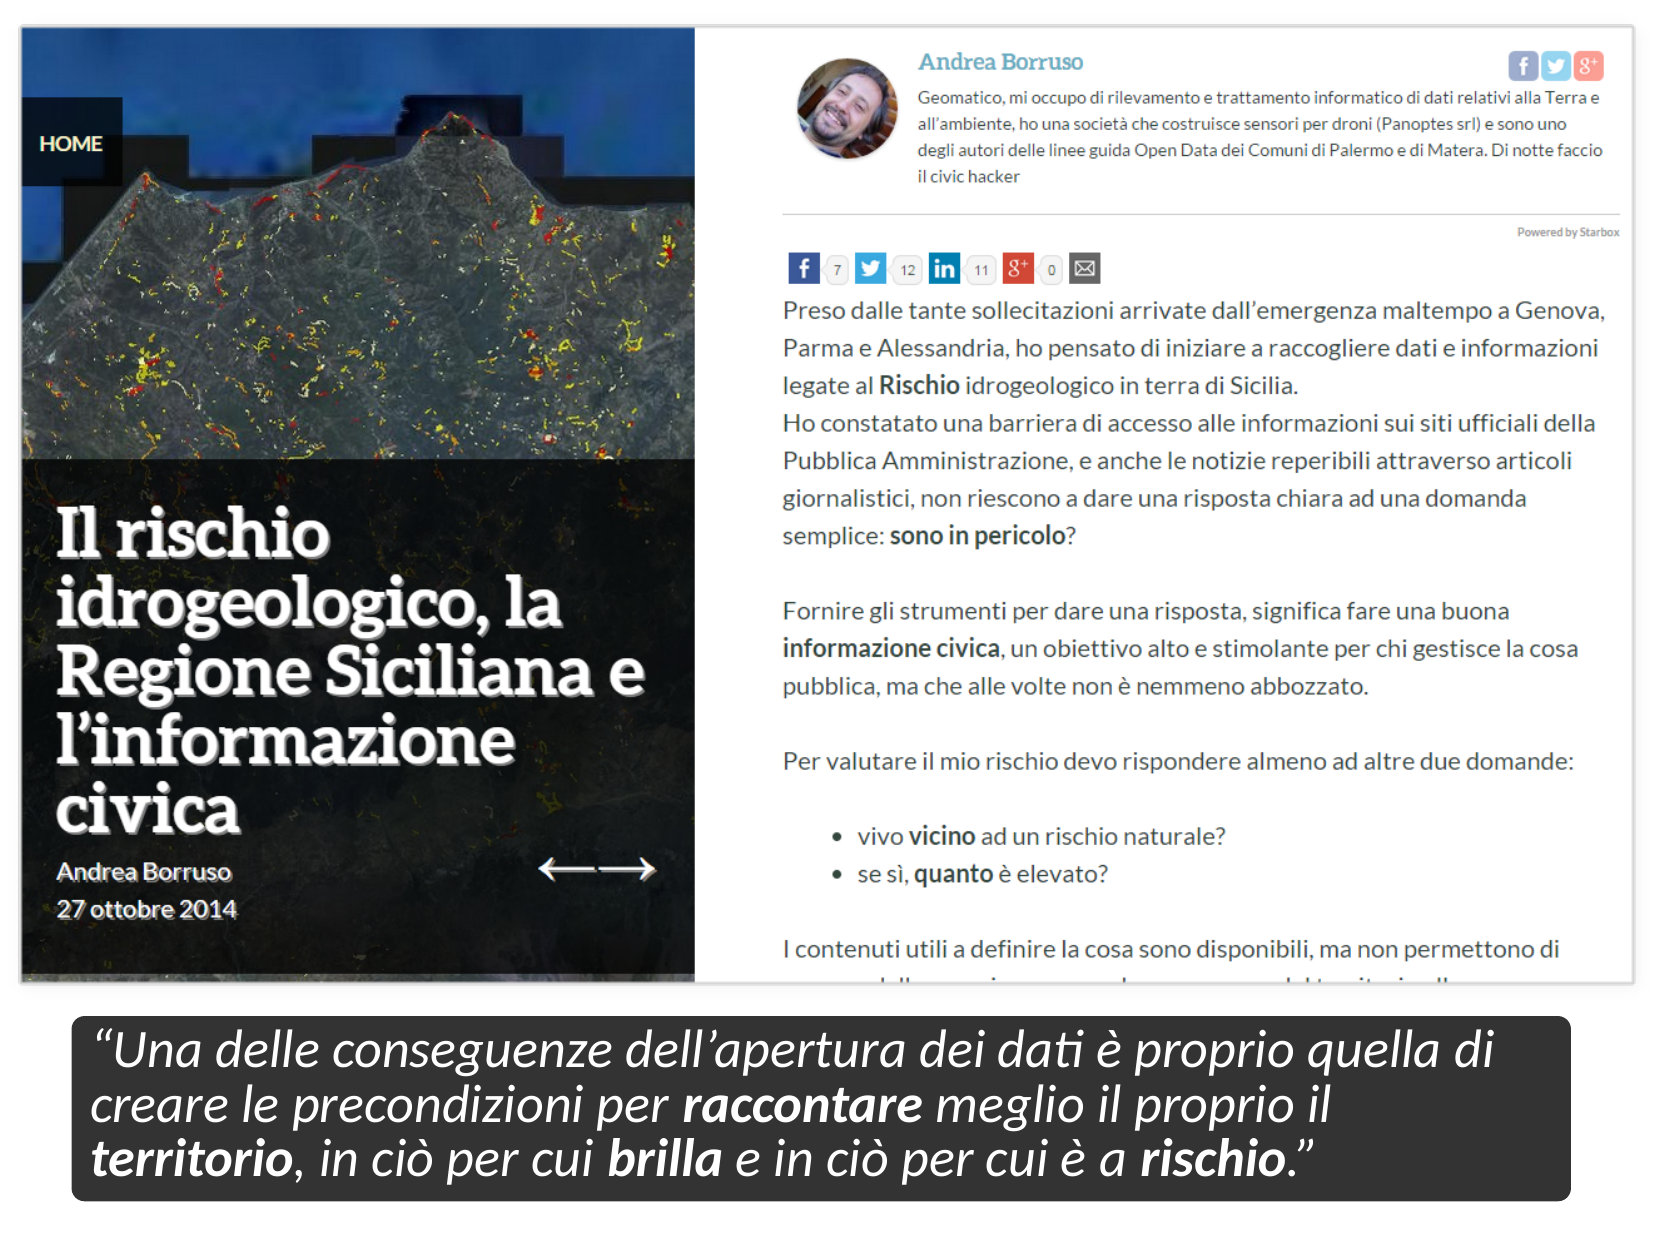

“Una delle conseguenze dell’apertura dei dati è proprio quella di creare le precondizioni per raccontare meglio il proprio il territorio, in ciò per cui brilla e in ciò per cui è a rischio.”